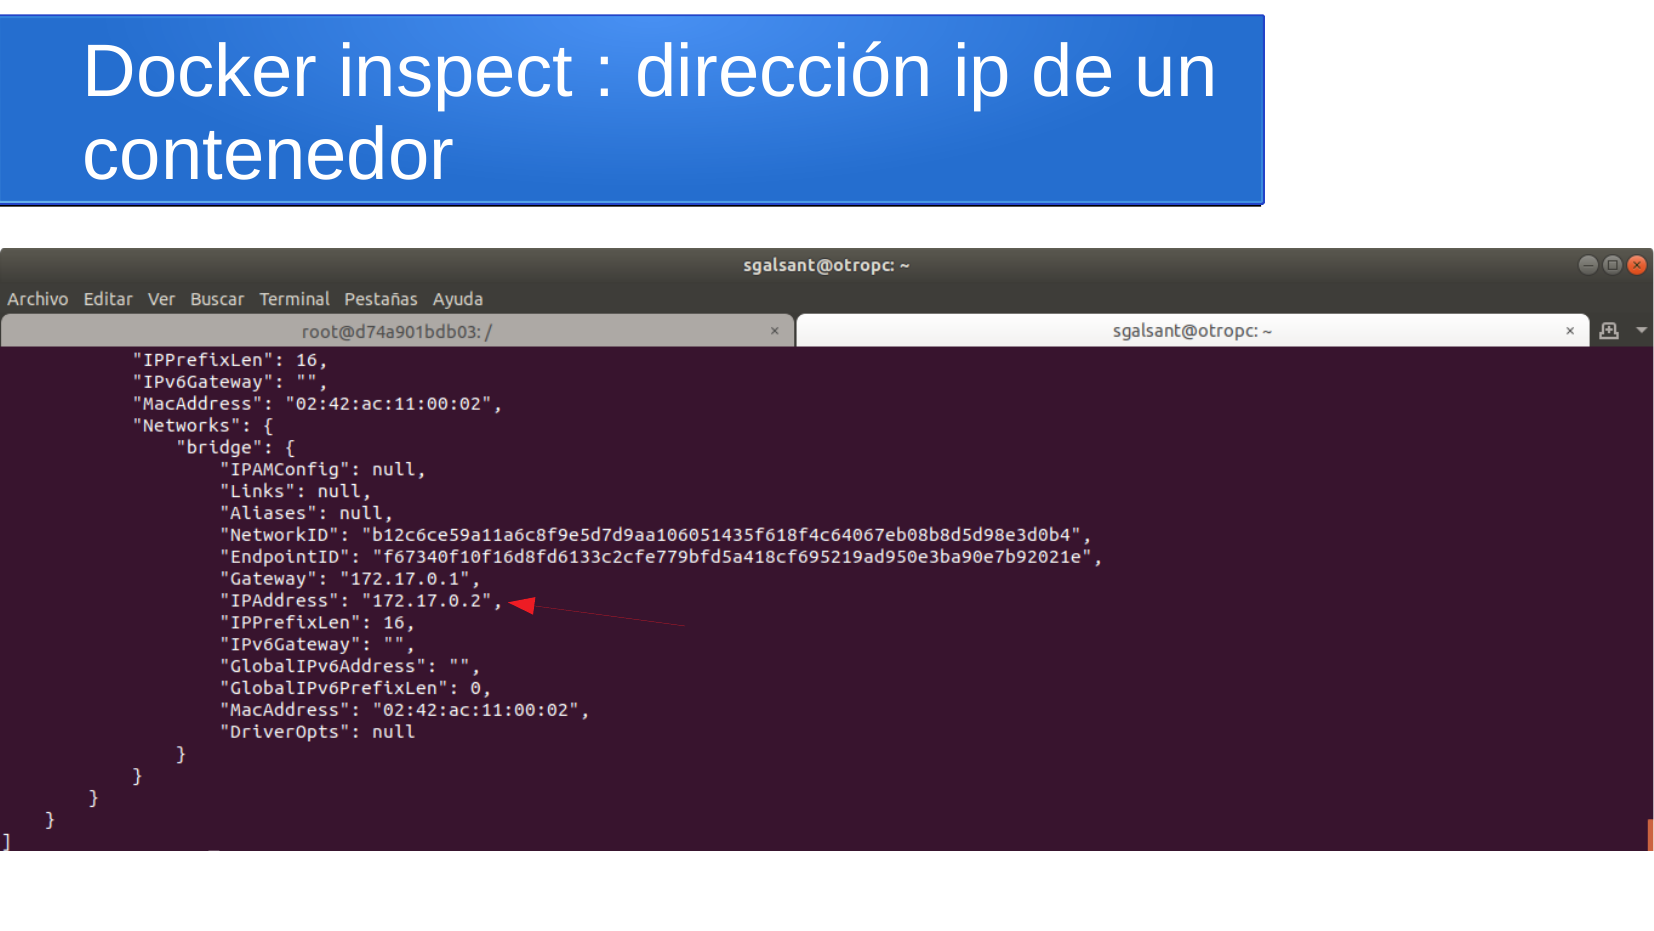

# Docker inspect : dirección ip de un contenedor